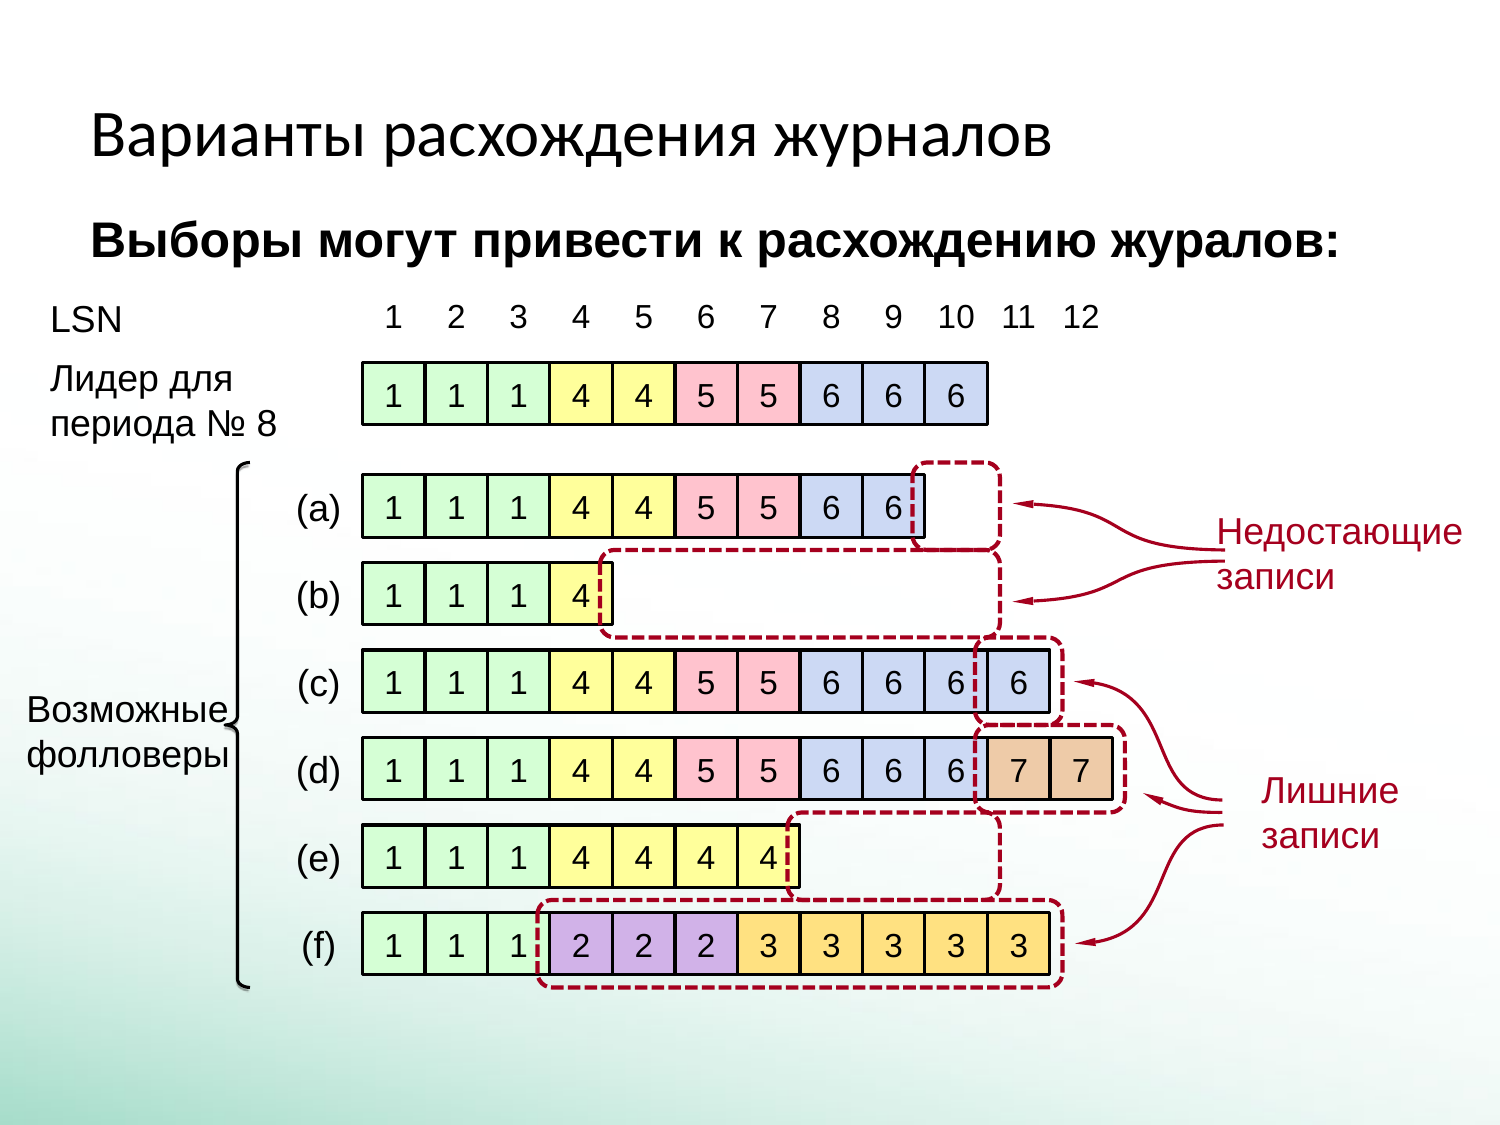

Варианты расхождения журналов
# Выборы могут привести к расхождению журалов:
1
2
3
4
5
6
7
8
9
10
11
12
LSN
Лидер для
периода № 8
1
1
1
4
4
5
5
6
6
6
1
1
1
4
4
5
5
6
6
(a)
Недостающие
записи
1
1
1
4
(b)
1
1
1
4
4
5
5
6
6
6
6
(c)
Возможные
фолловеры
1
1
1
4
4
5
5
6
6
6
7
7
(d)
Лишние
записи
1
1
1
4
4
4
4
(e)
1
1
1
2
2
2
3
3
3
3
3
(f)